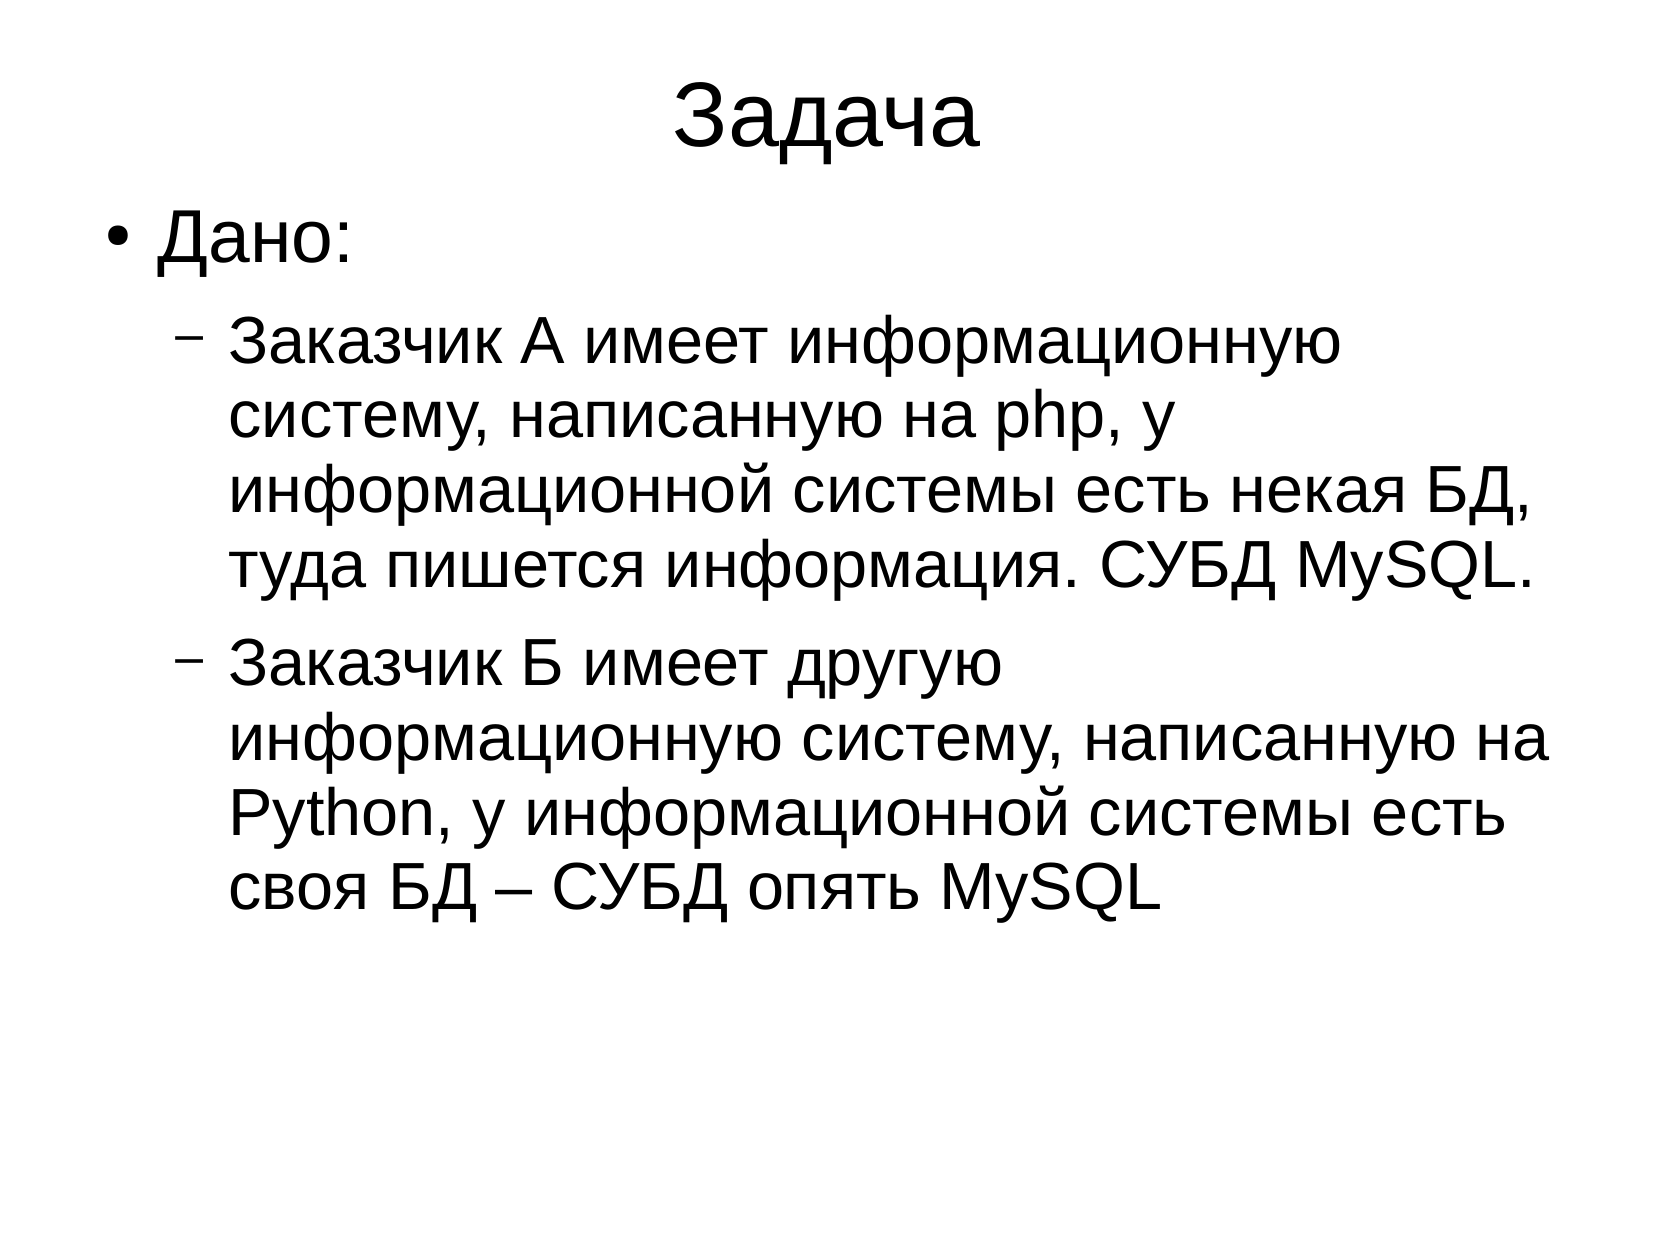

# Задача
Дано:
Заказчик А имеет информационную систему, написанную на php, у информационной системы есть некая БД, туда пишется информация. СУБД MySQL.
Заказчик Б имеет другую информационную систему, написанную на Python, у информационной системы есть своя БД – СУБД опять MySQL